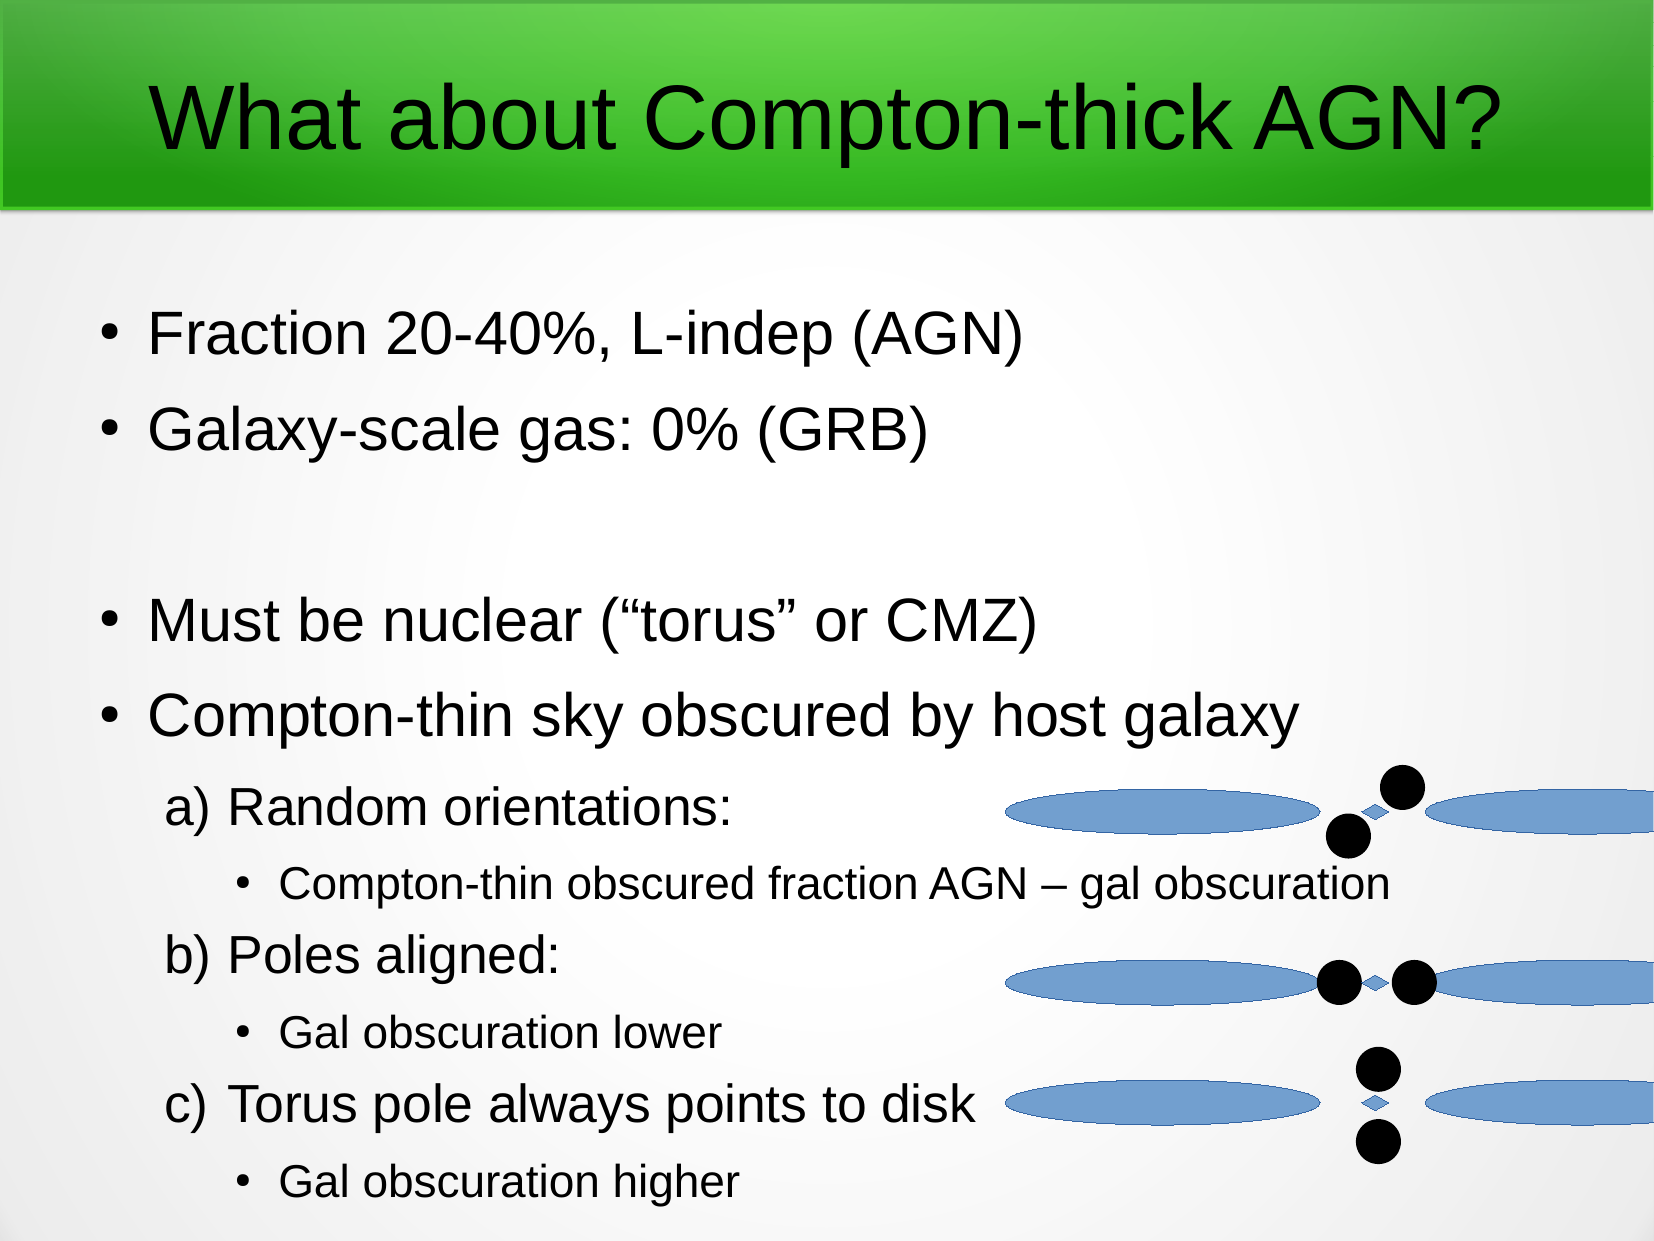

# What about Compton-thick AGN?
Fraction 20-40%, L-indep (AGN)
Galaxy-scale gas: 0% (GRB)
Must be nuclear (“torus” or CMZ)
Compton-thin sky obscured by host galaxy
 Random orientations:
Compton-thin obscured fraction AGN – gal obscuration
 Poles aligned:
Gal obscuration lower
 Torus pole always points to disk
Gal obscuration higher